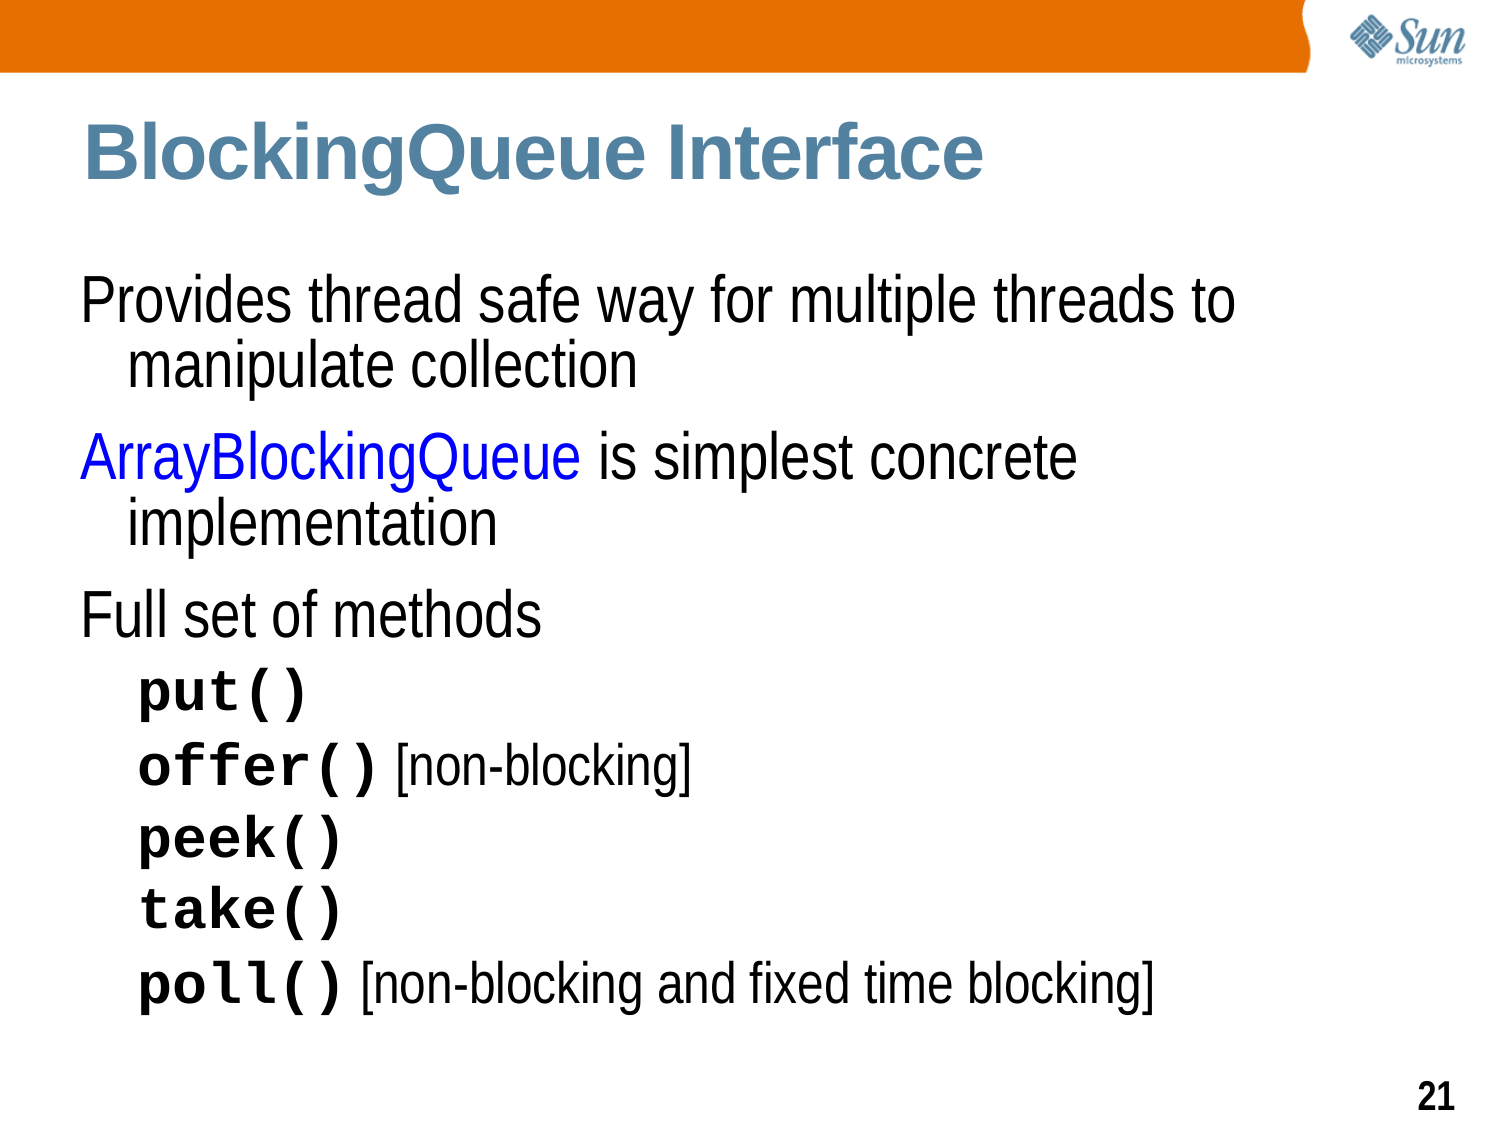

# BlockingQueue Interface
Provides thread safe way for multiple threads to manipulate collection
ArrayBlockingQueue is simplest concrete implementation
Full set of methods
put()
offer() [non-blocking]
peek()
take()
poll() [non-blocking and fixed time blocking]